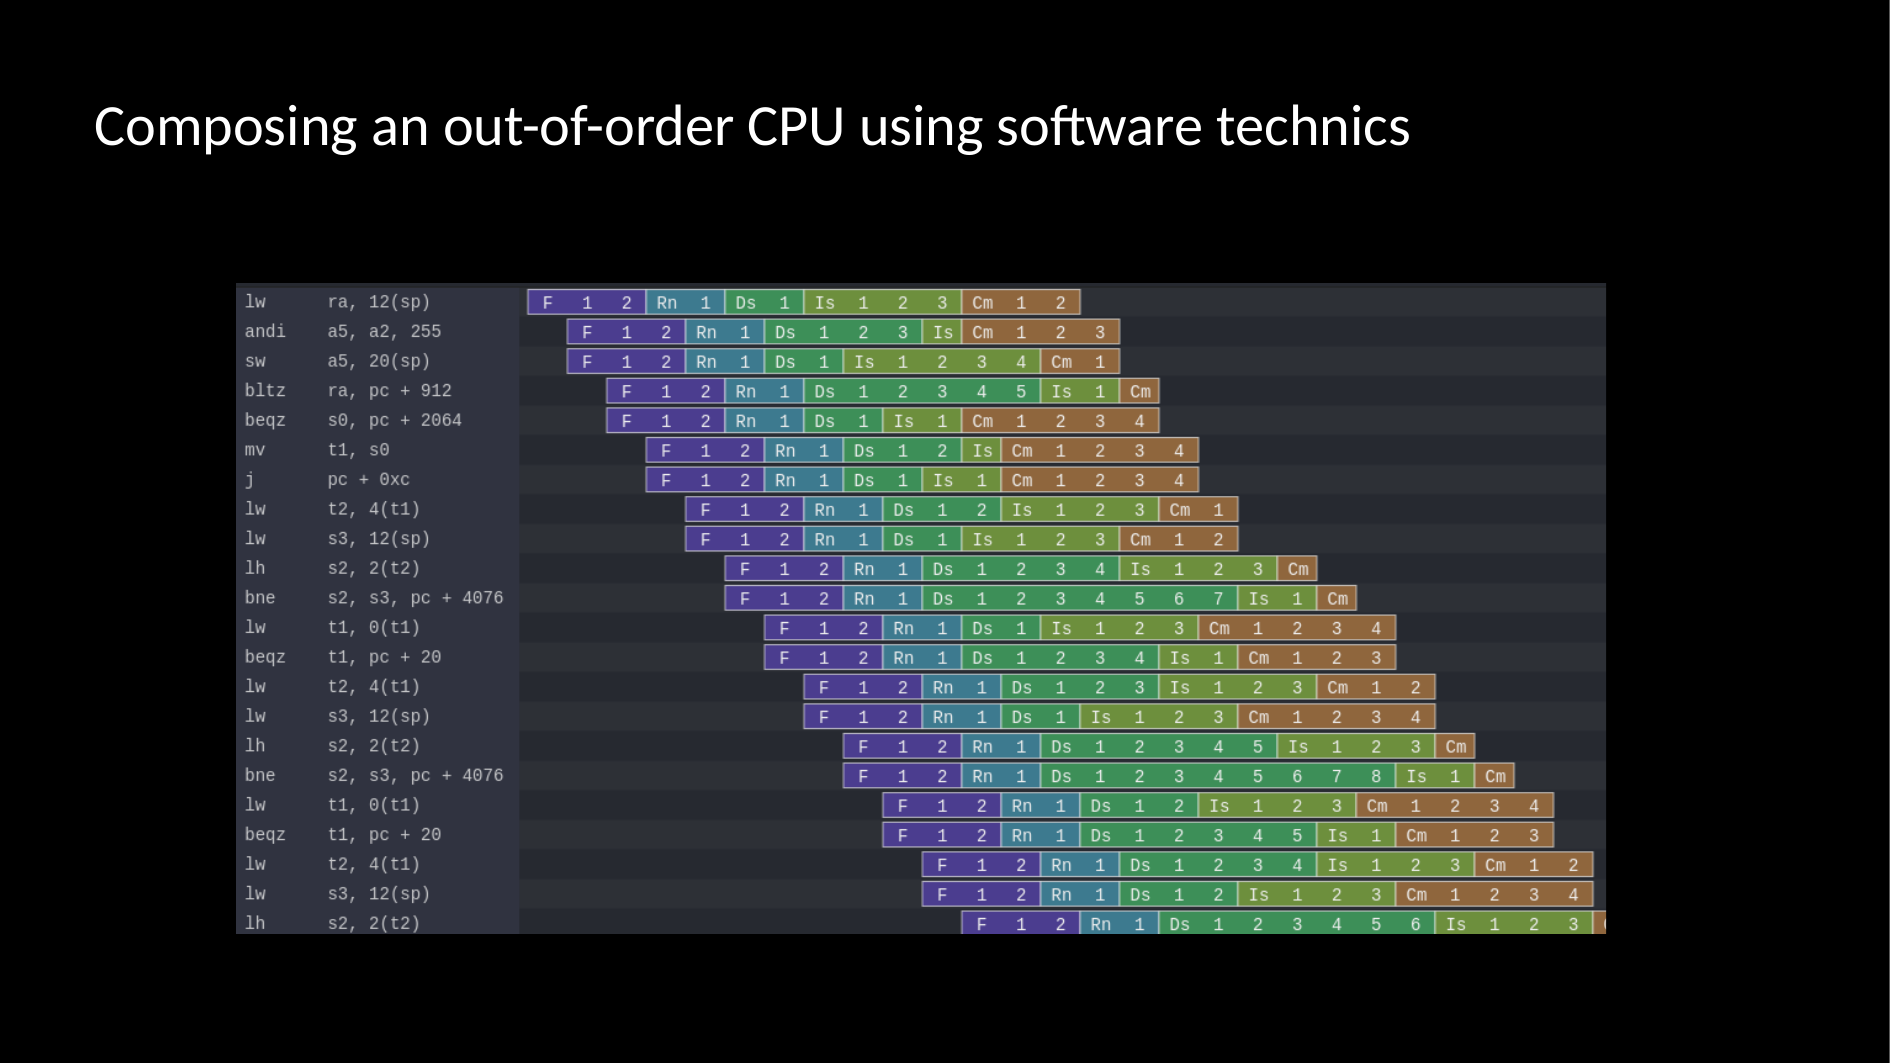

# Composing an out-of-order CPU using software technics